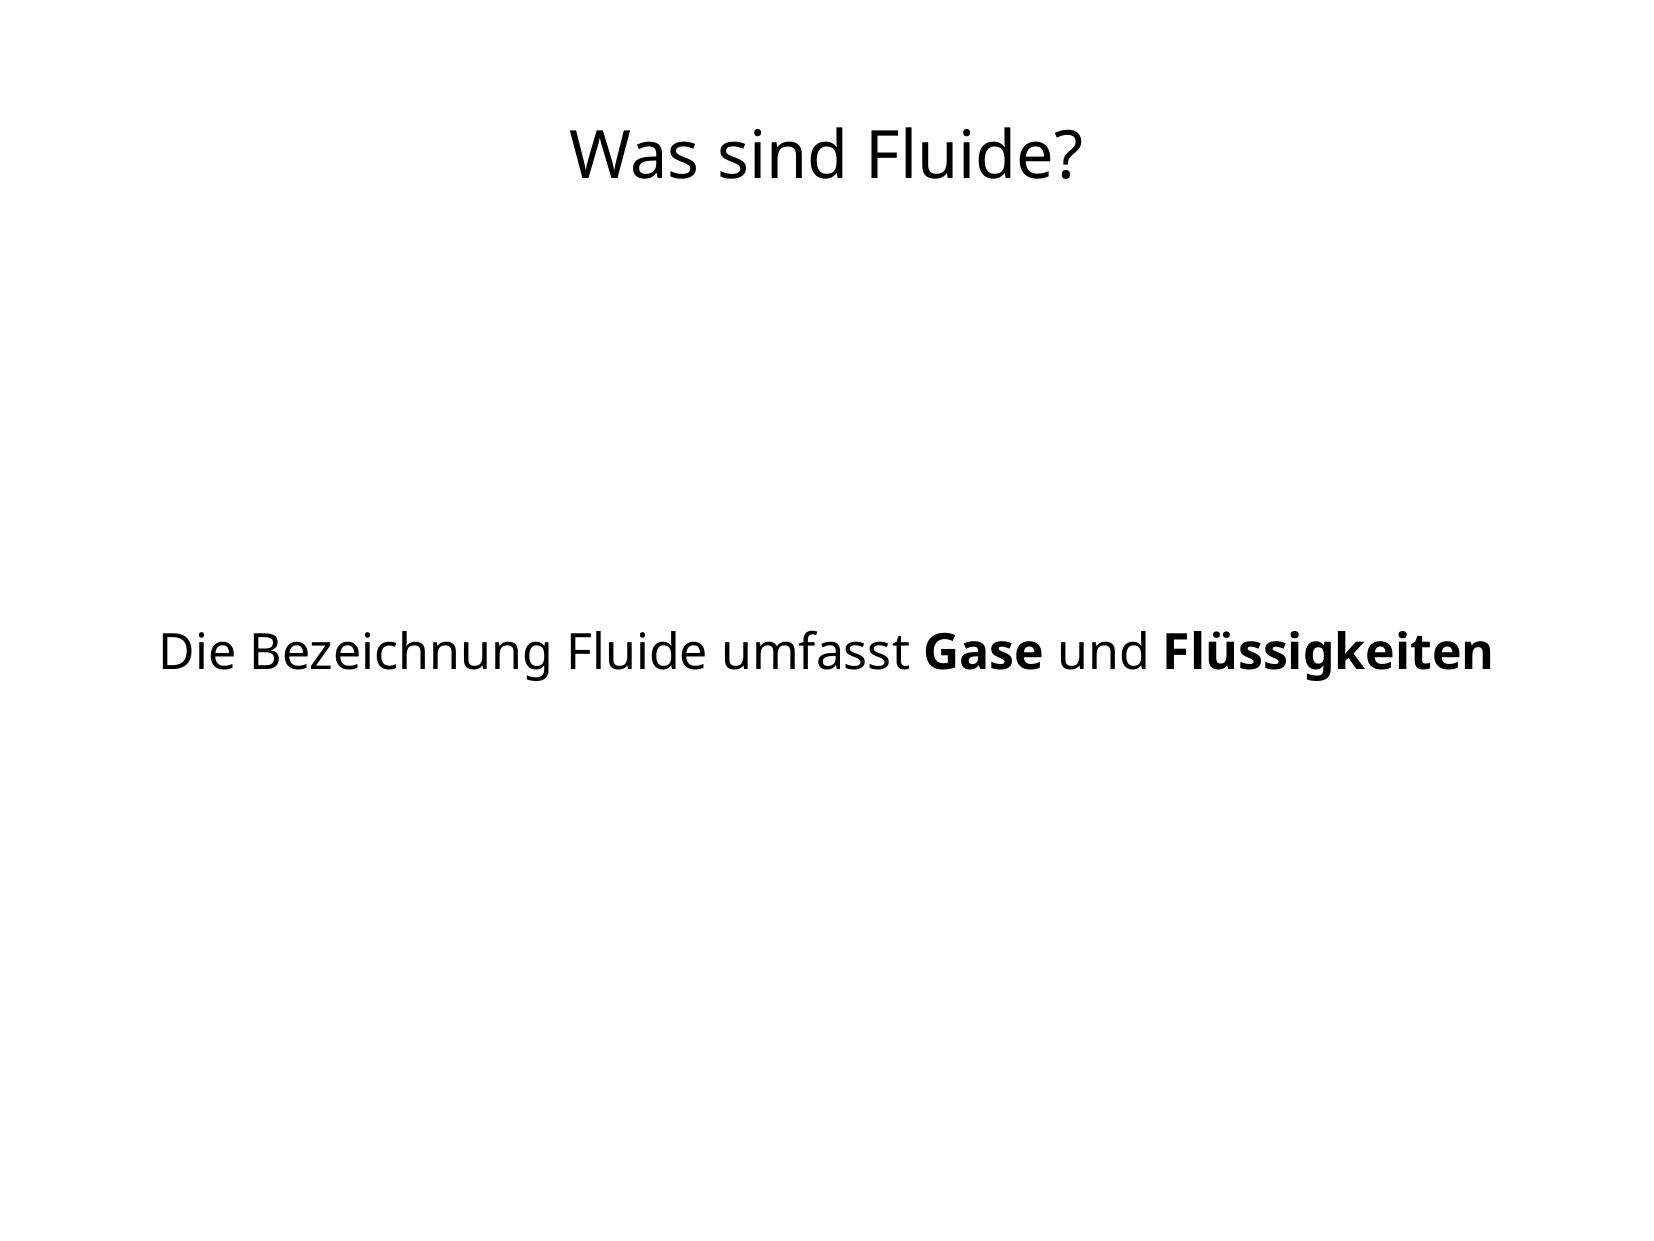

# Was sind Fluide?
Die Bezeichnung Fluide umfasst Gase und Flüssigkeiten